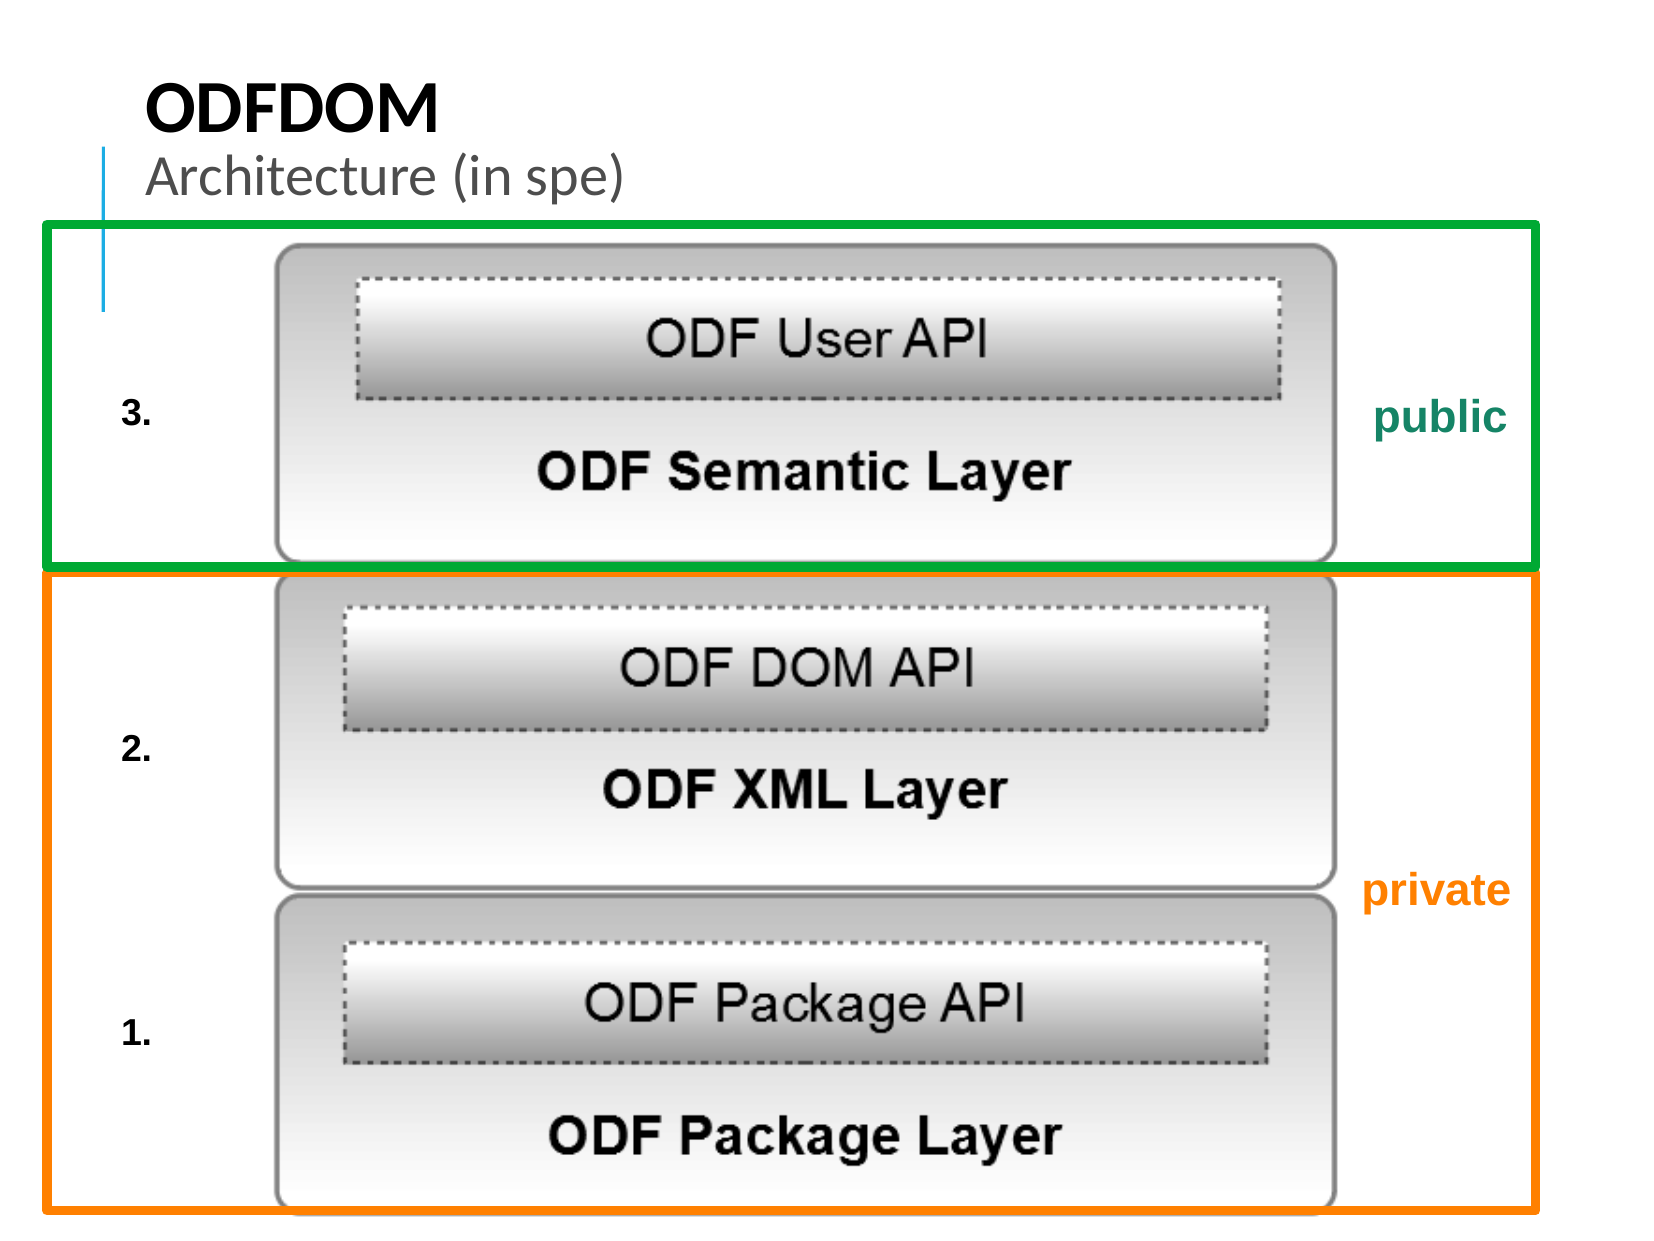

# ODFDOM Architecture (in spe)
3.
public
2.
private
1.